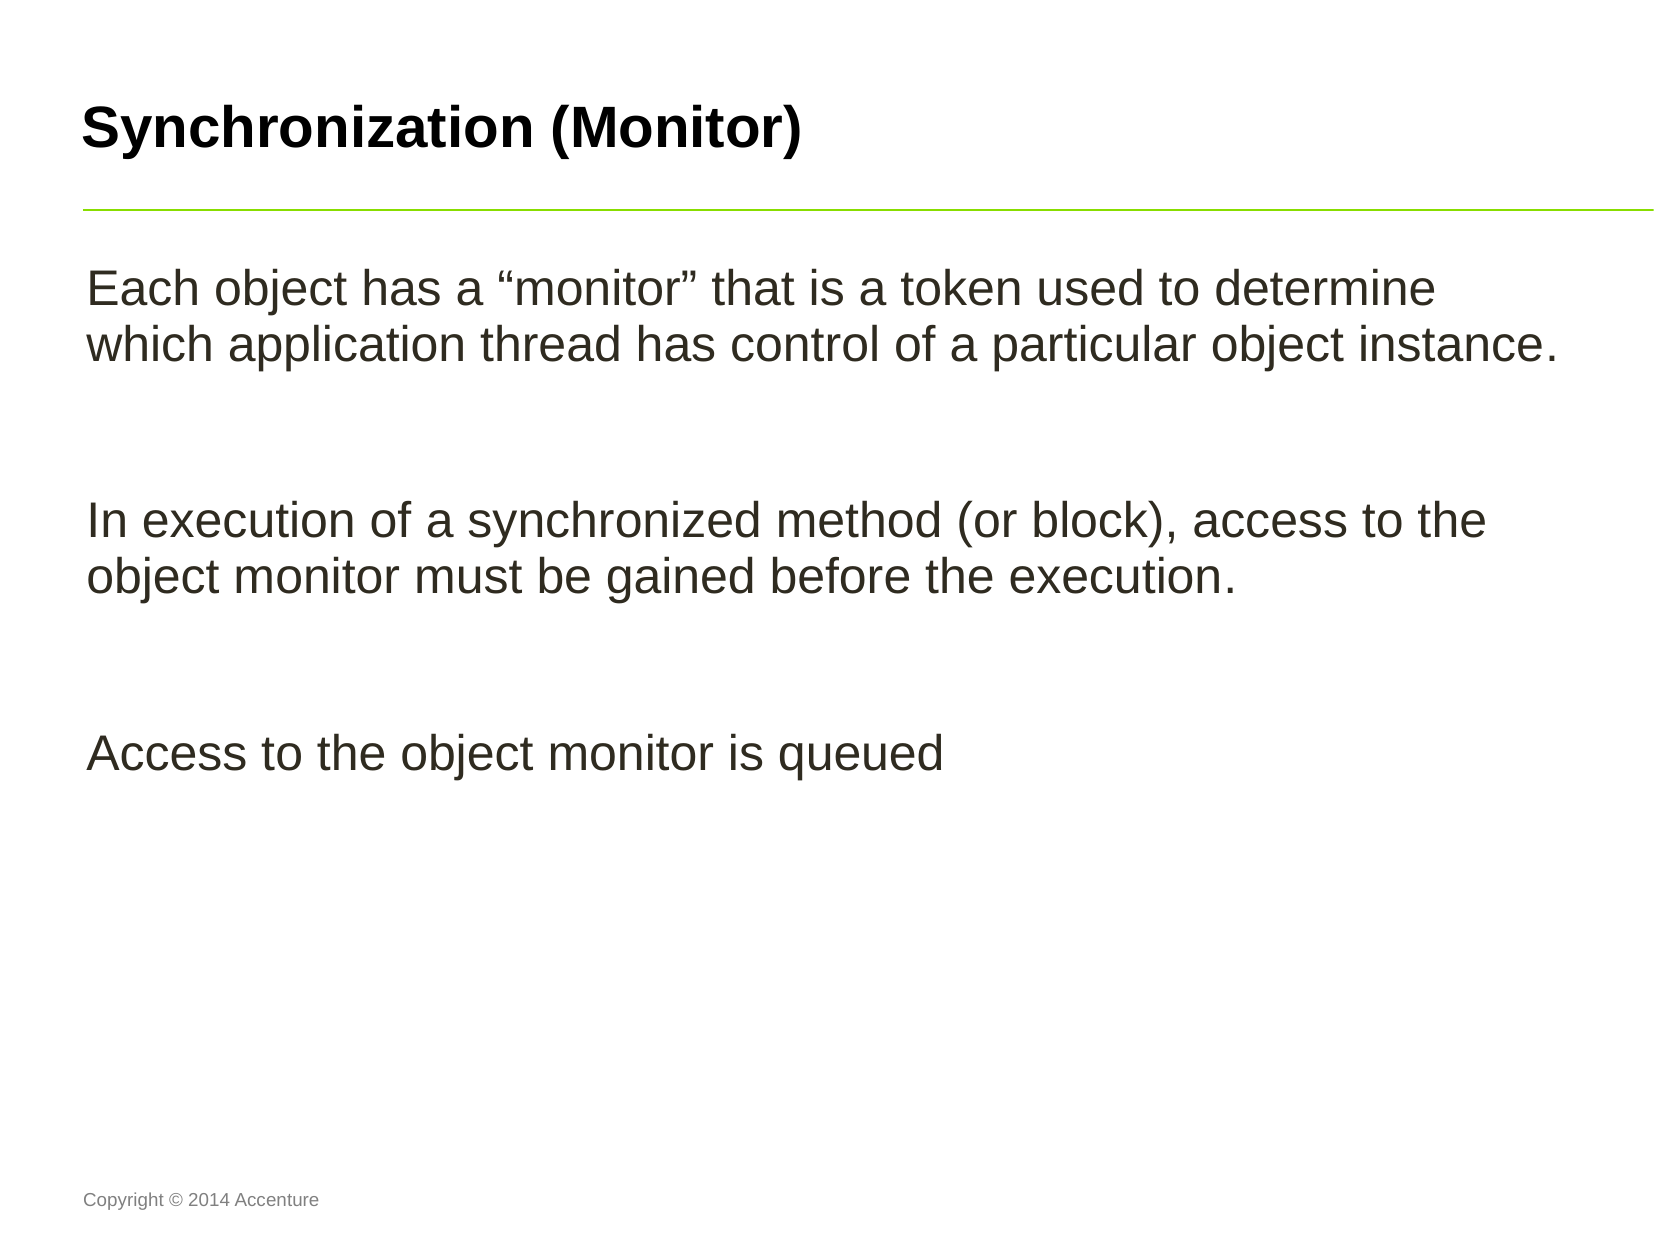

# Synchronization (Monitor)
Each object has a “monitor” that is a token used to determine which application thread has control of a particular object instance.
In execution of a synchronized method (or block), access to the object monitor must be gained before the execution.
Access to the object monitor is queued